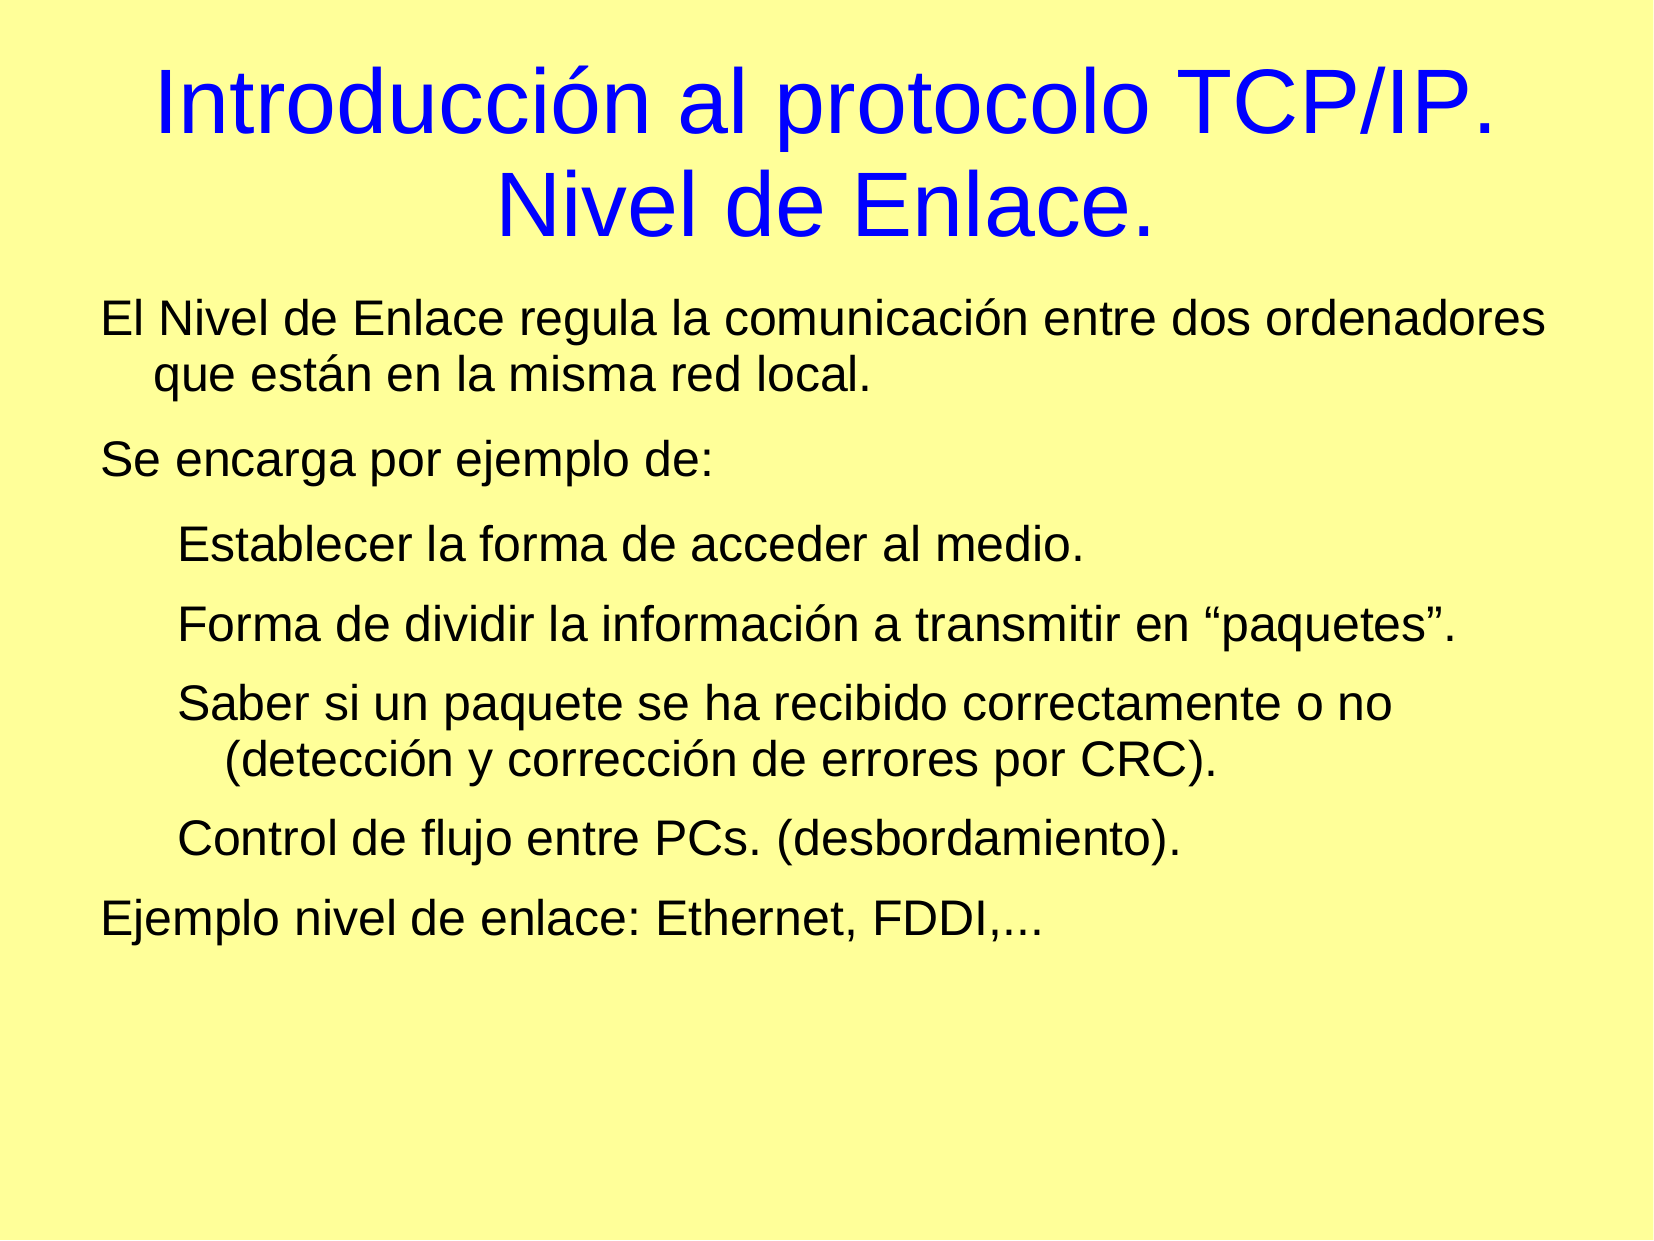

# Introducción al protocolo TCP/IP. Nivel de Enlace.
El Nivel de Enlace regula la comunicación entre dos ordenadores que están en la misma red local.
Se encarga por ejemplo de:
Establecer la forma de acceder al medio.
Forma de dividir la información a transmitir en “paquetes”.
Saber si un paquete se ha recibido correctamente o no (detección y corrección de errores por CRC).
Control de flujo entre PCs. (desbordamiento).
Ejemplo nivel de enlace: Ethernet, FDDI,...